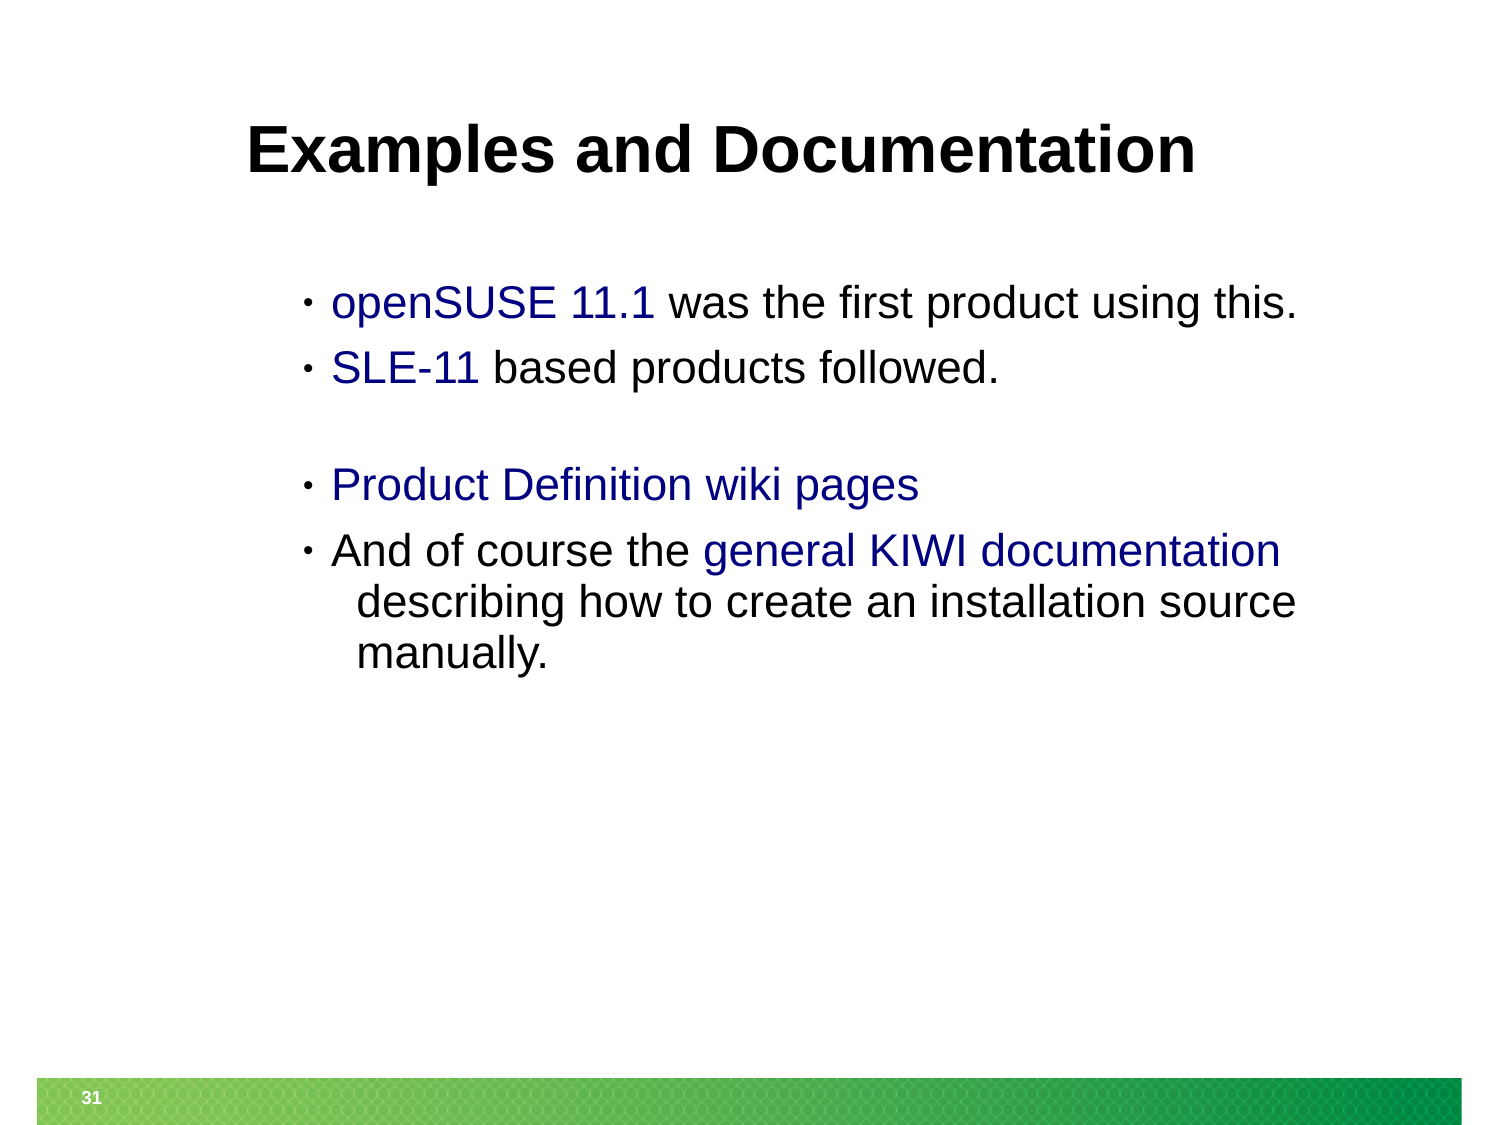

# Examples and Documentation
openSUSE 11.1 was the first product using this.
SLE-11 based products followed.
Product Definition wiki pages
And of course the general KIWI documentation
 describing how to create an installation source
 manually.